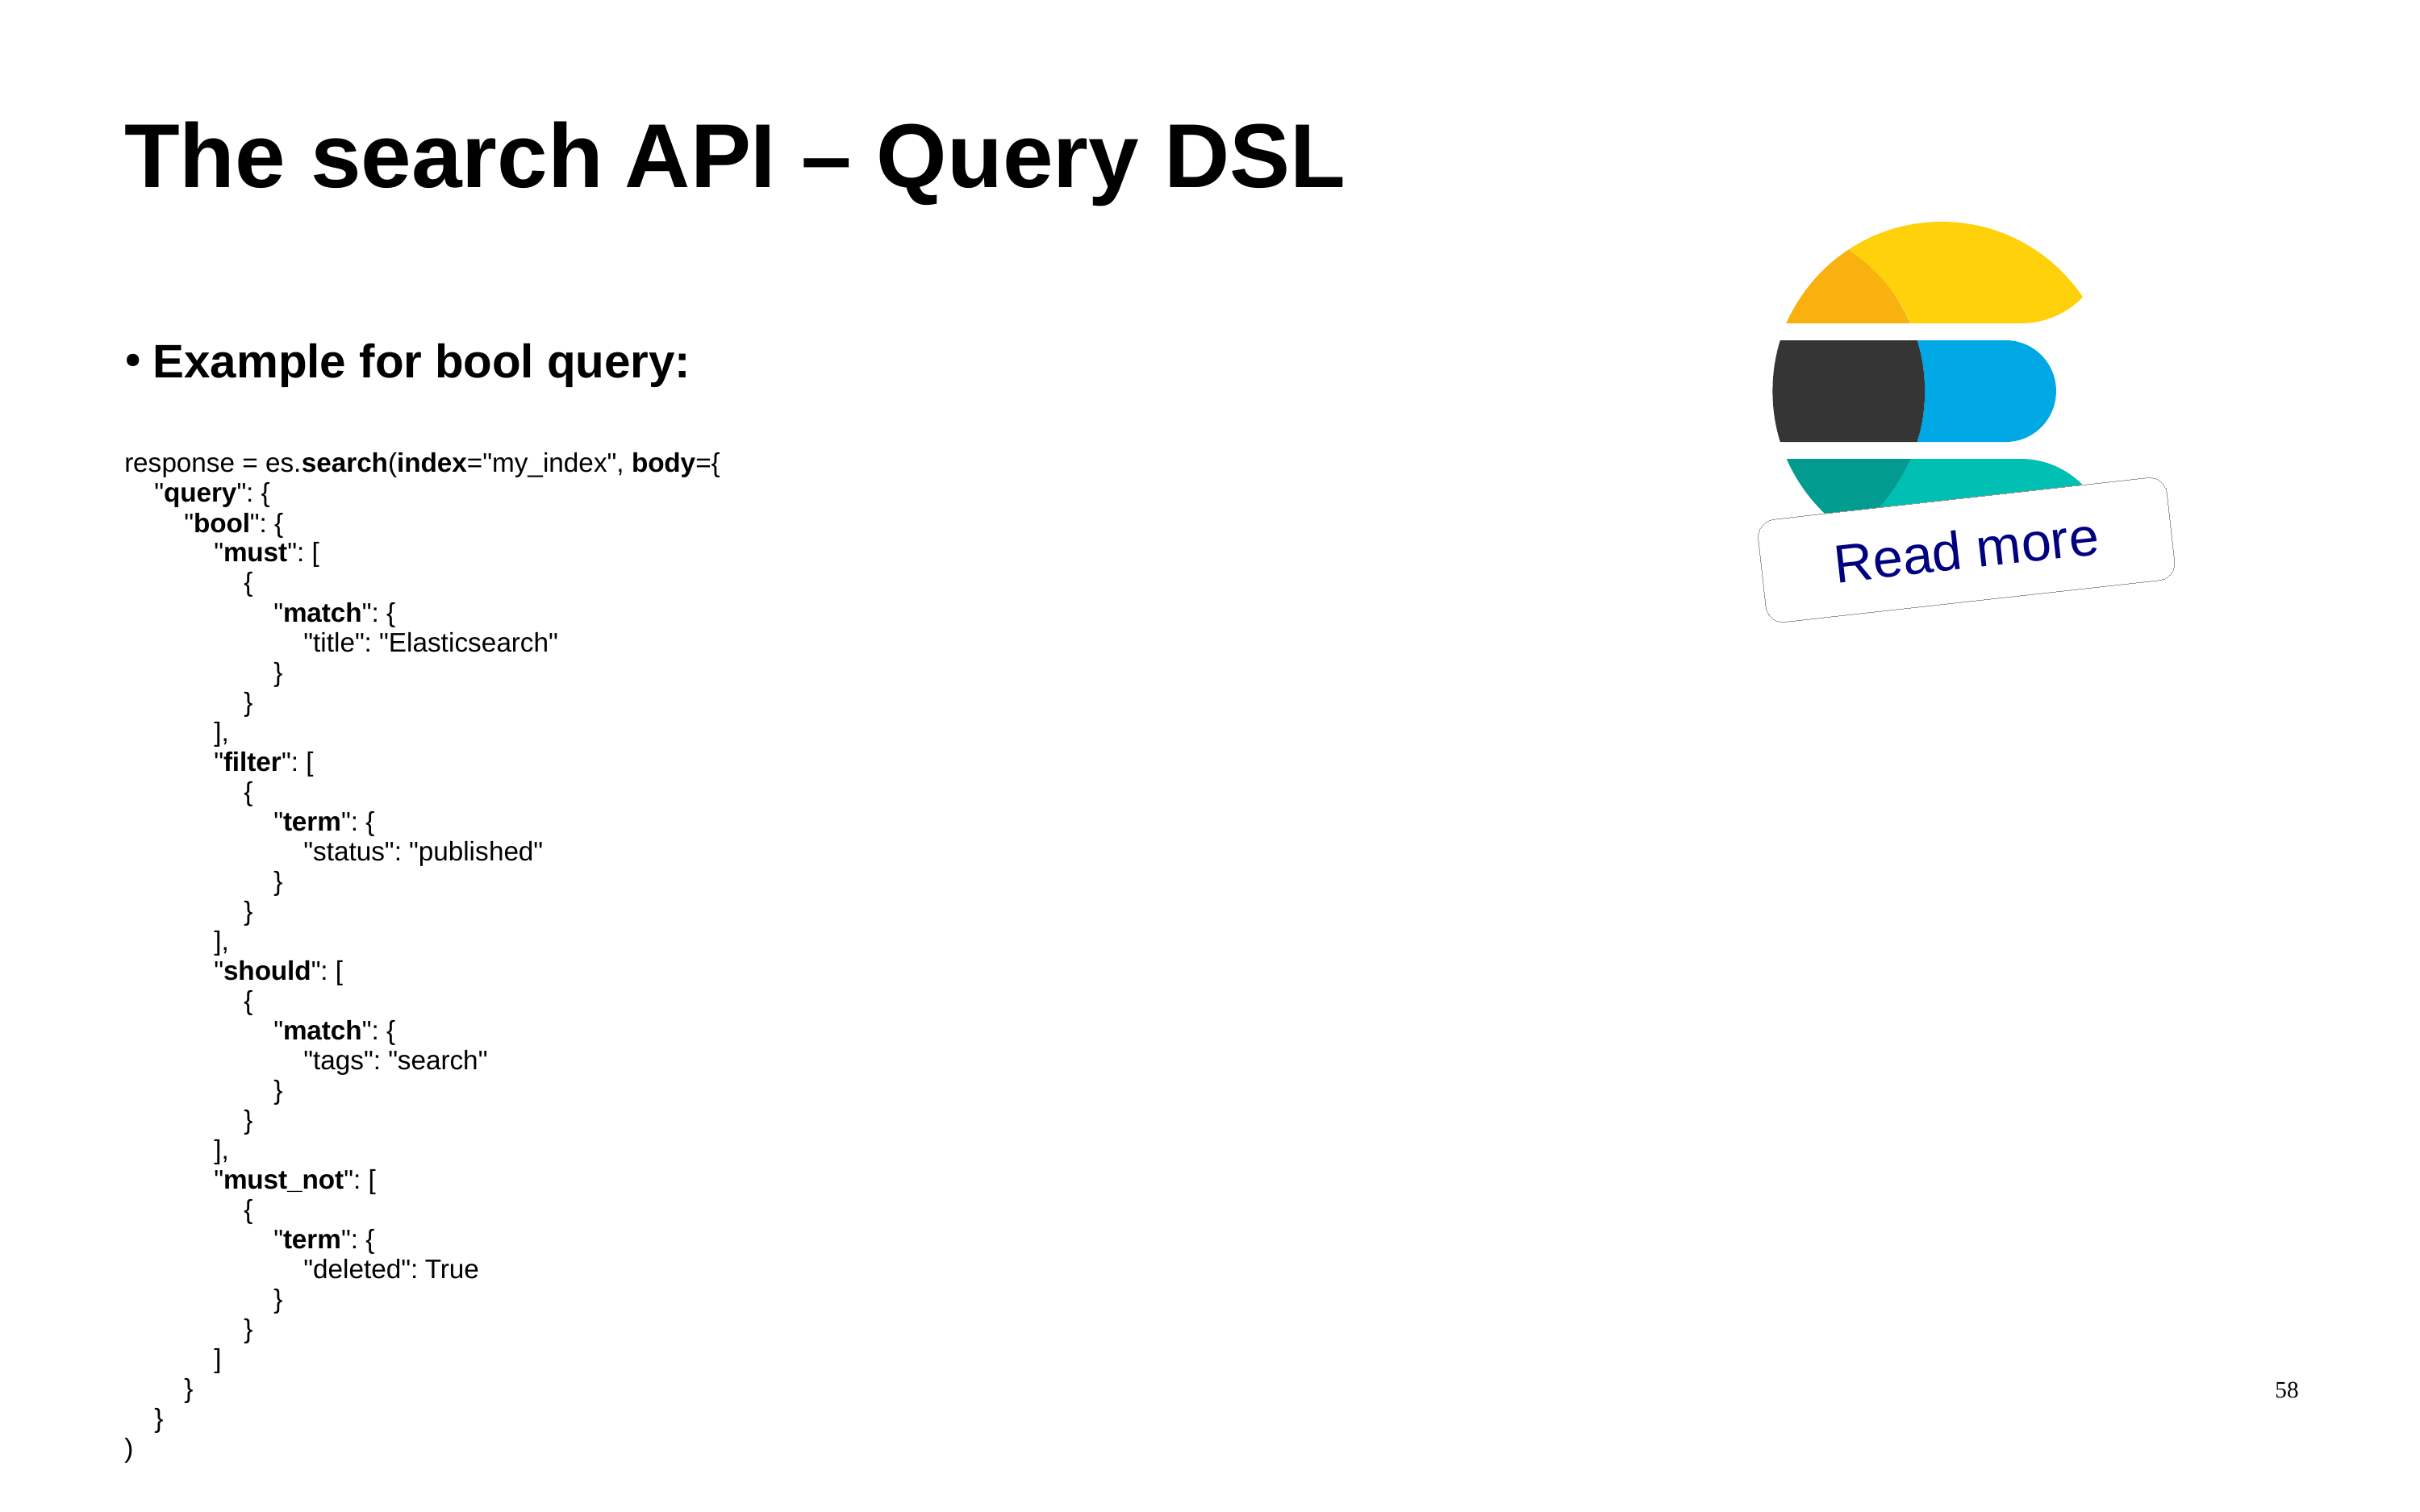

The search API – Query DSL
Example for bool query:
response = es.search(index="my_index", body={
 "query": {
 "bool": {
 "must": [
 {
 "match": {
 "title": "Elasticsearch"
 }
 }
 ],
 "filter": [
 {
 "term": {
 "status": "published"
 }
 }
 ],
 "should": [
 {
 "match": {
 "tags": "search"
 }
 }
 ],
 "must_not": [
 {
 "term": {
 "deleted": True
 }
 }
 ]
 }
 }
)
Read more
58